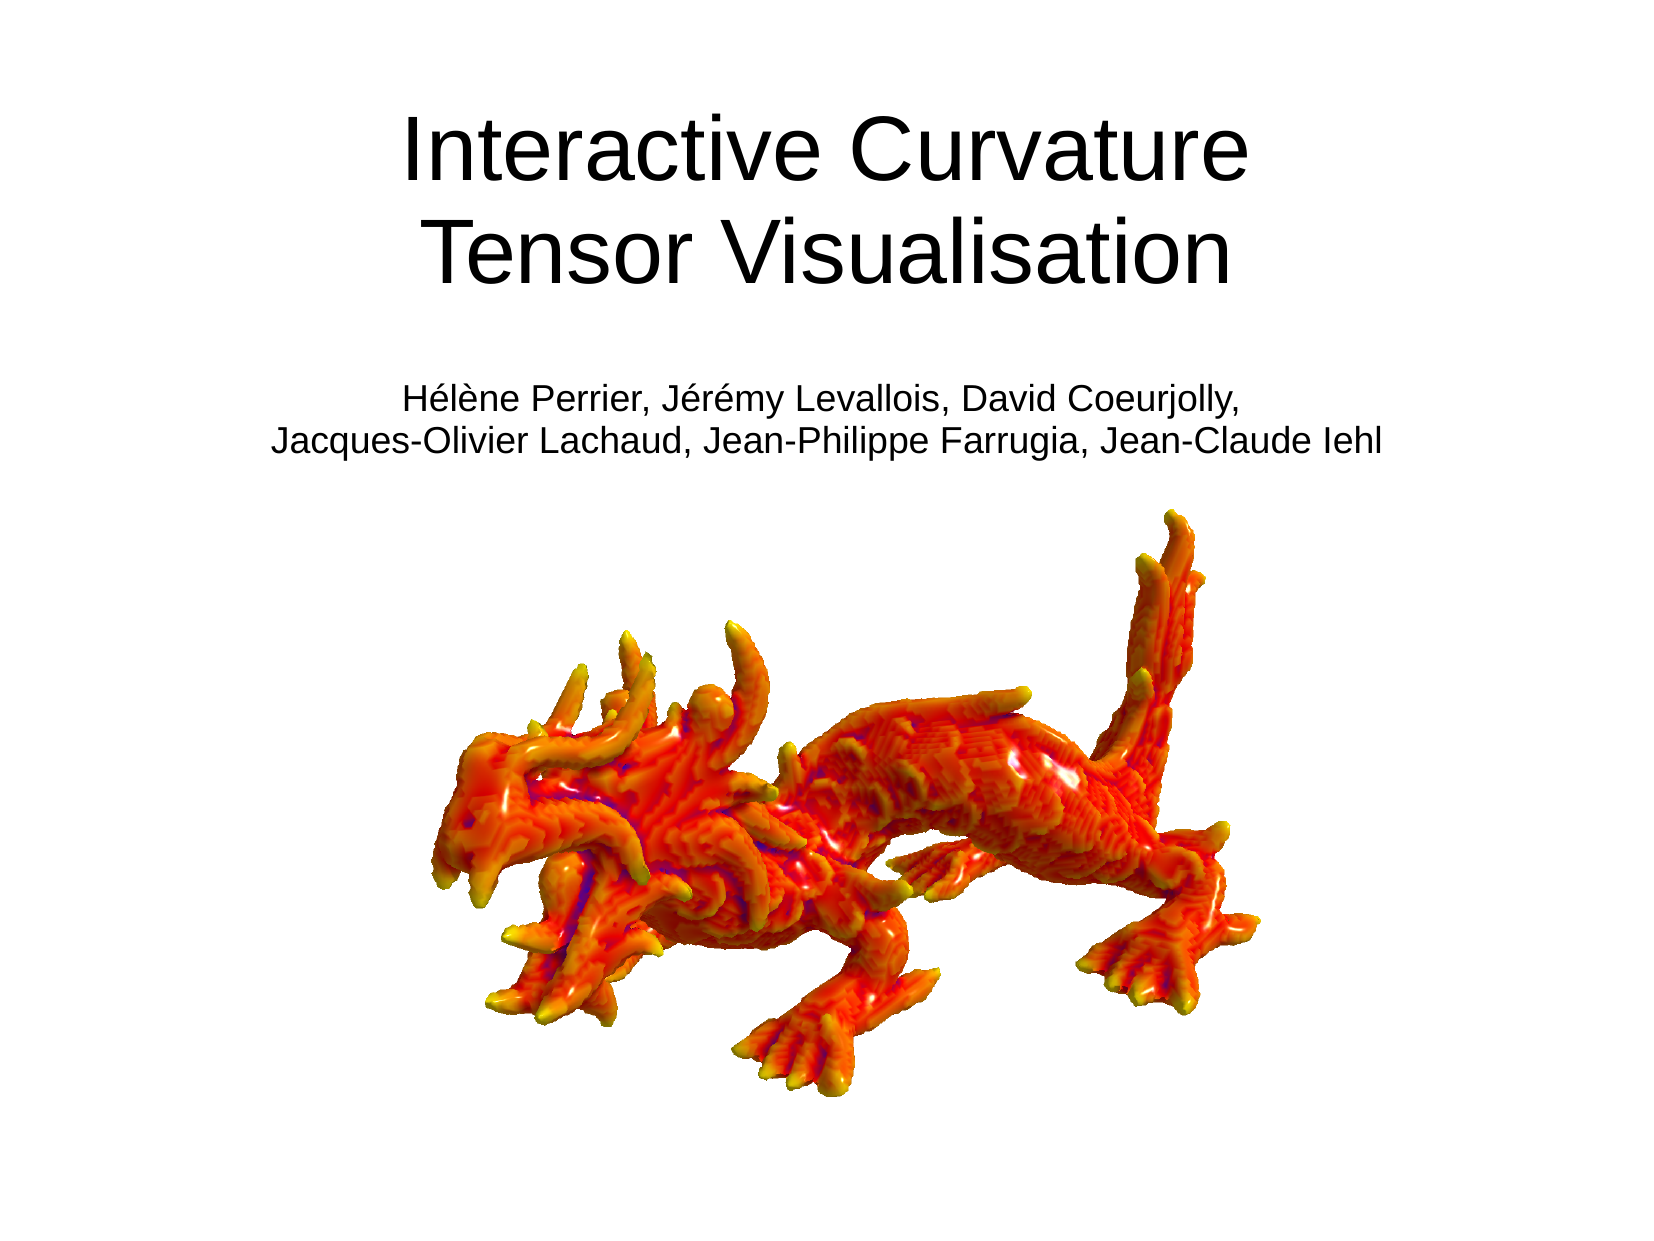

# Interactive Curvature
Tensor Visualisation
Hélène Perrier, Jérémy Levallois, David Coeurjolly,
Jacques-Olivier Lachaud, Jean-Philippe Farrugia, Jean-Claude Iehl